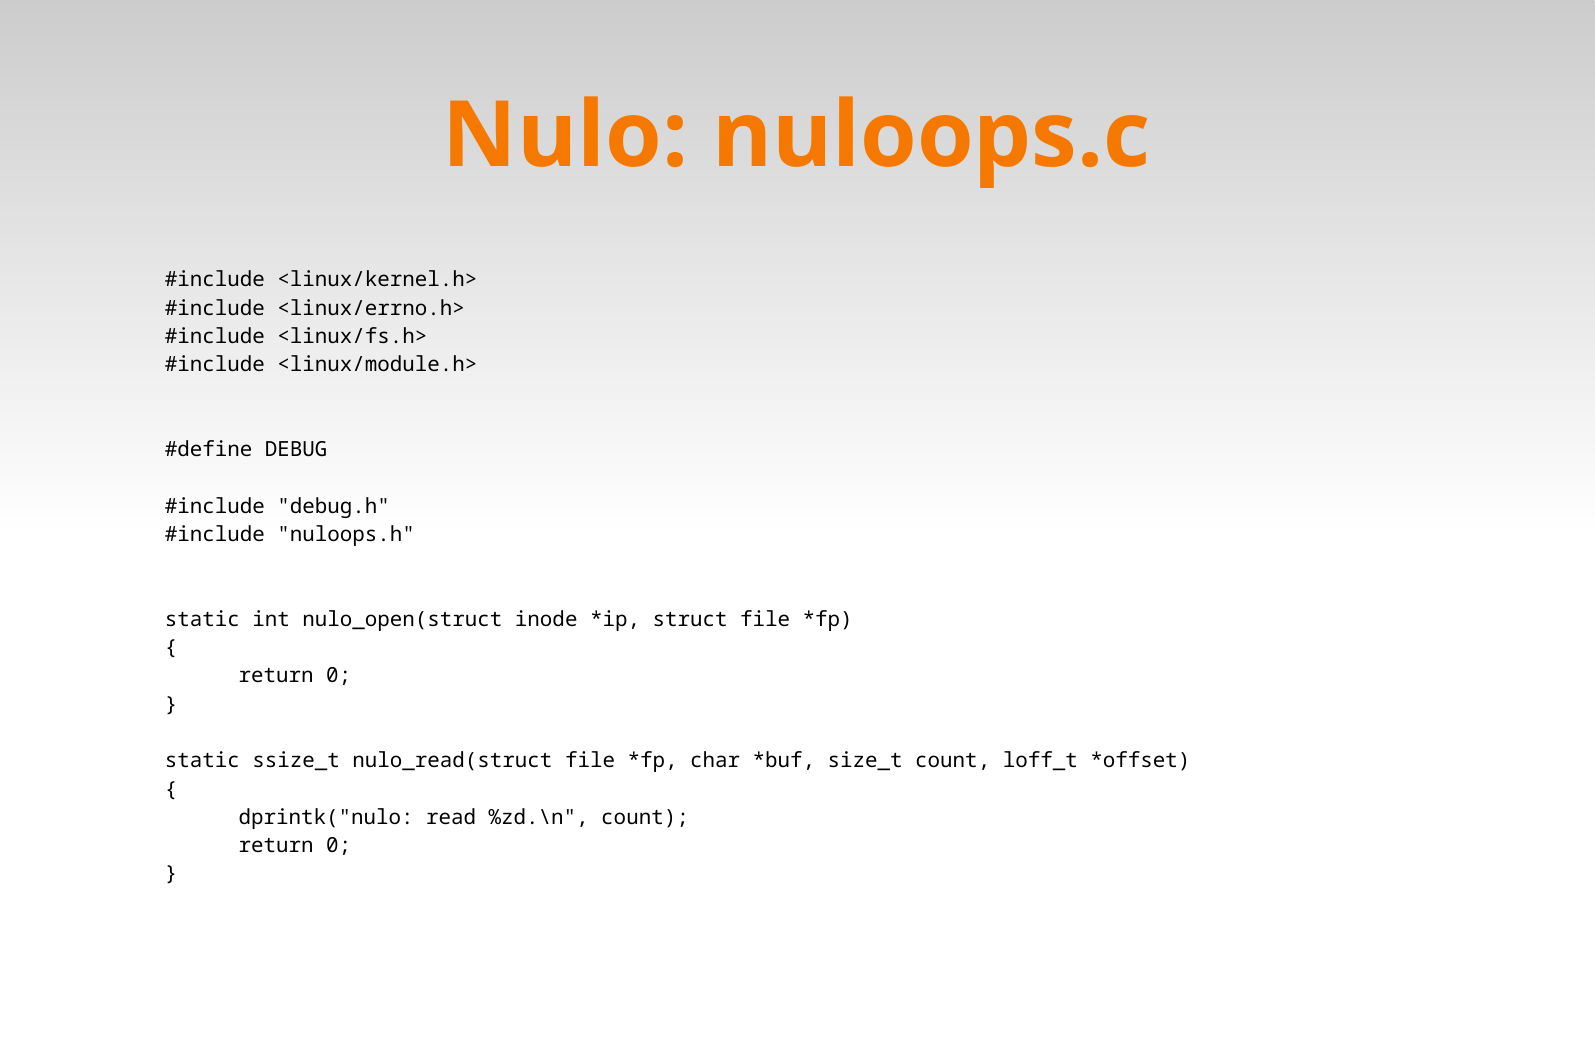

# Nulo: nuloops.c
#include <linux/kernel.h>
#include <linux/errno.h>
#include <linux/fs.h>
#include <linux/module.h>
#define DEBUG
#include "debug.h"
#include "nuloops.h"
static int nulo_open(struct inode *ip, struct file *fp)
{
	return 0;
}
static ssize_t nulo_read(struct file *fp, char *buf, size_t count, loff_t *offset)
{
	dprintk("nulo: read %zd.\n", count);
	return 0;
}